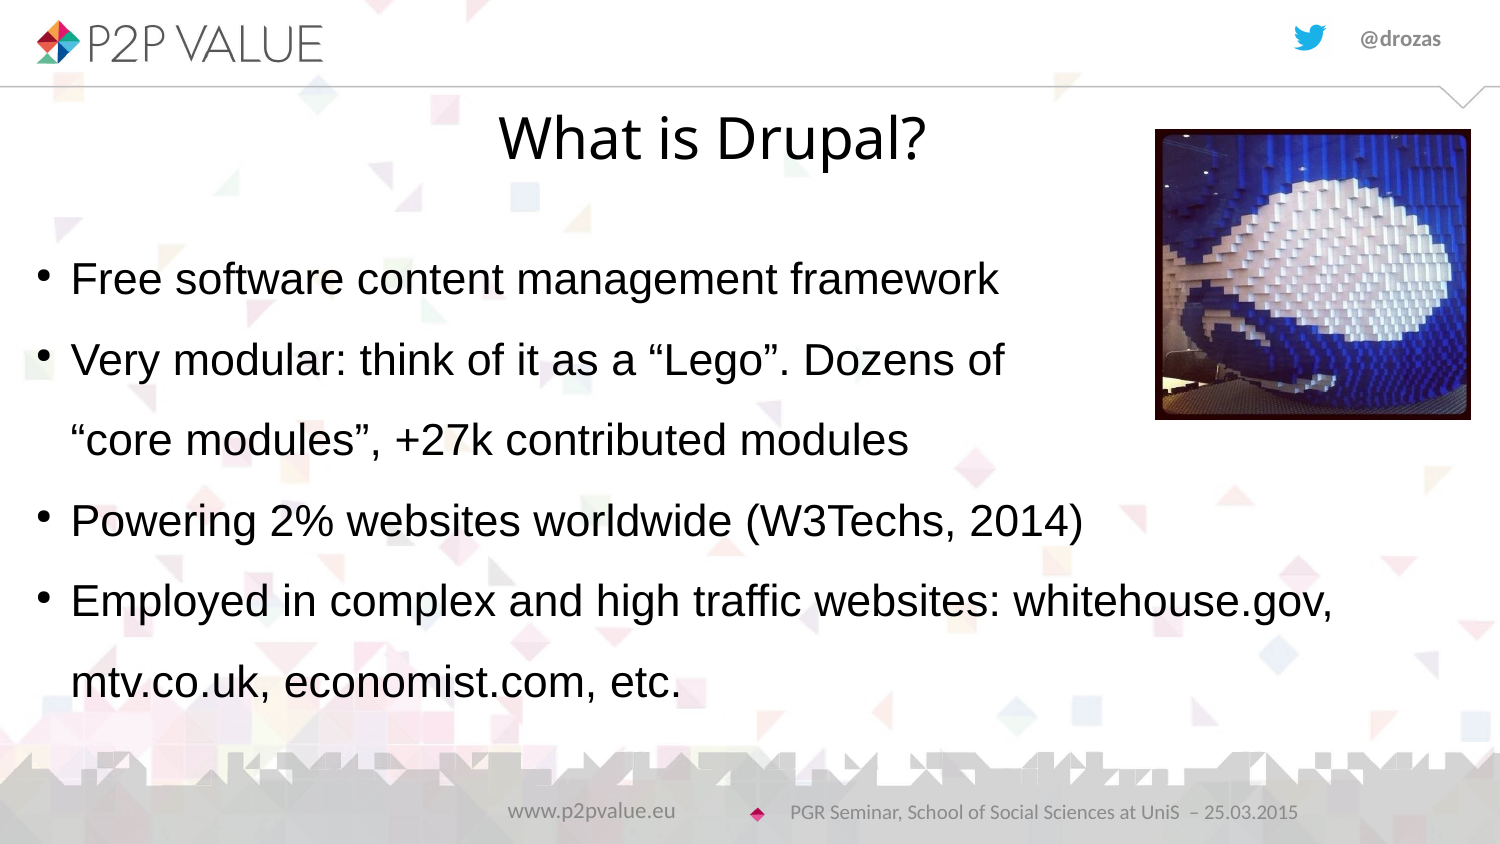

@drozas
# What is Drupal?
Free software content management framework
Very modular: think of it as a “Lego”. Dozens of
“core modules”, +27k contributed modules
Powering 2% websites worldwide (W3Techs, 2014)
Employed in complex and high traffic websites: whitehouse.gov, mtv.co.uk, economist.com, etc.
PGR Seminar, School of Social Sciences at UniS – 25.03.2015
www.p2pvalue.eu